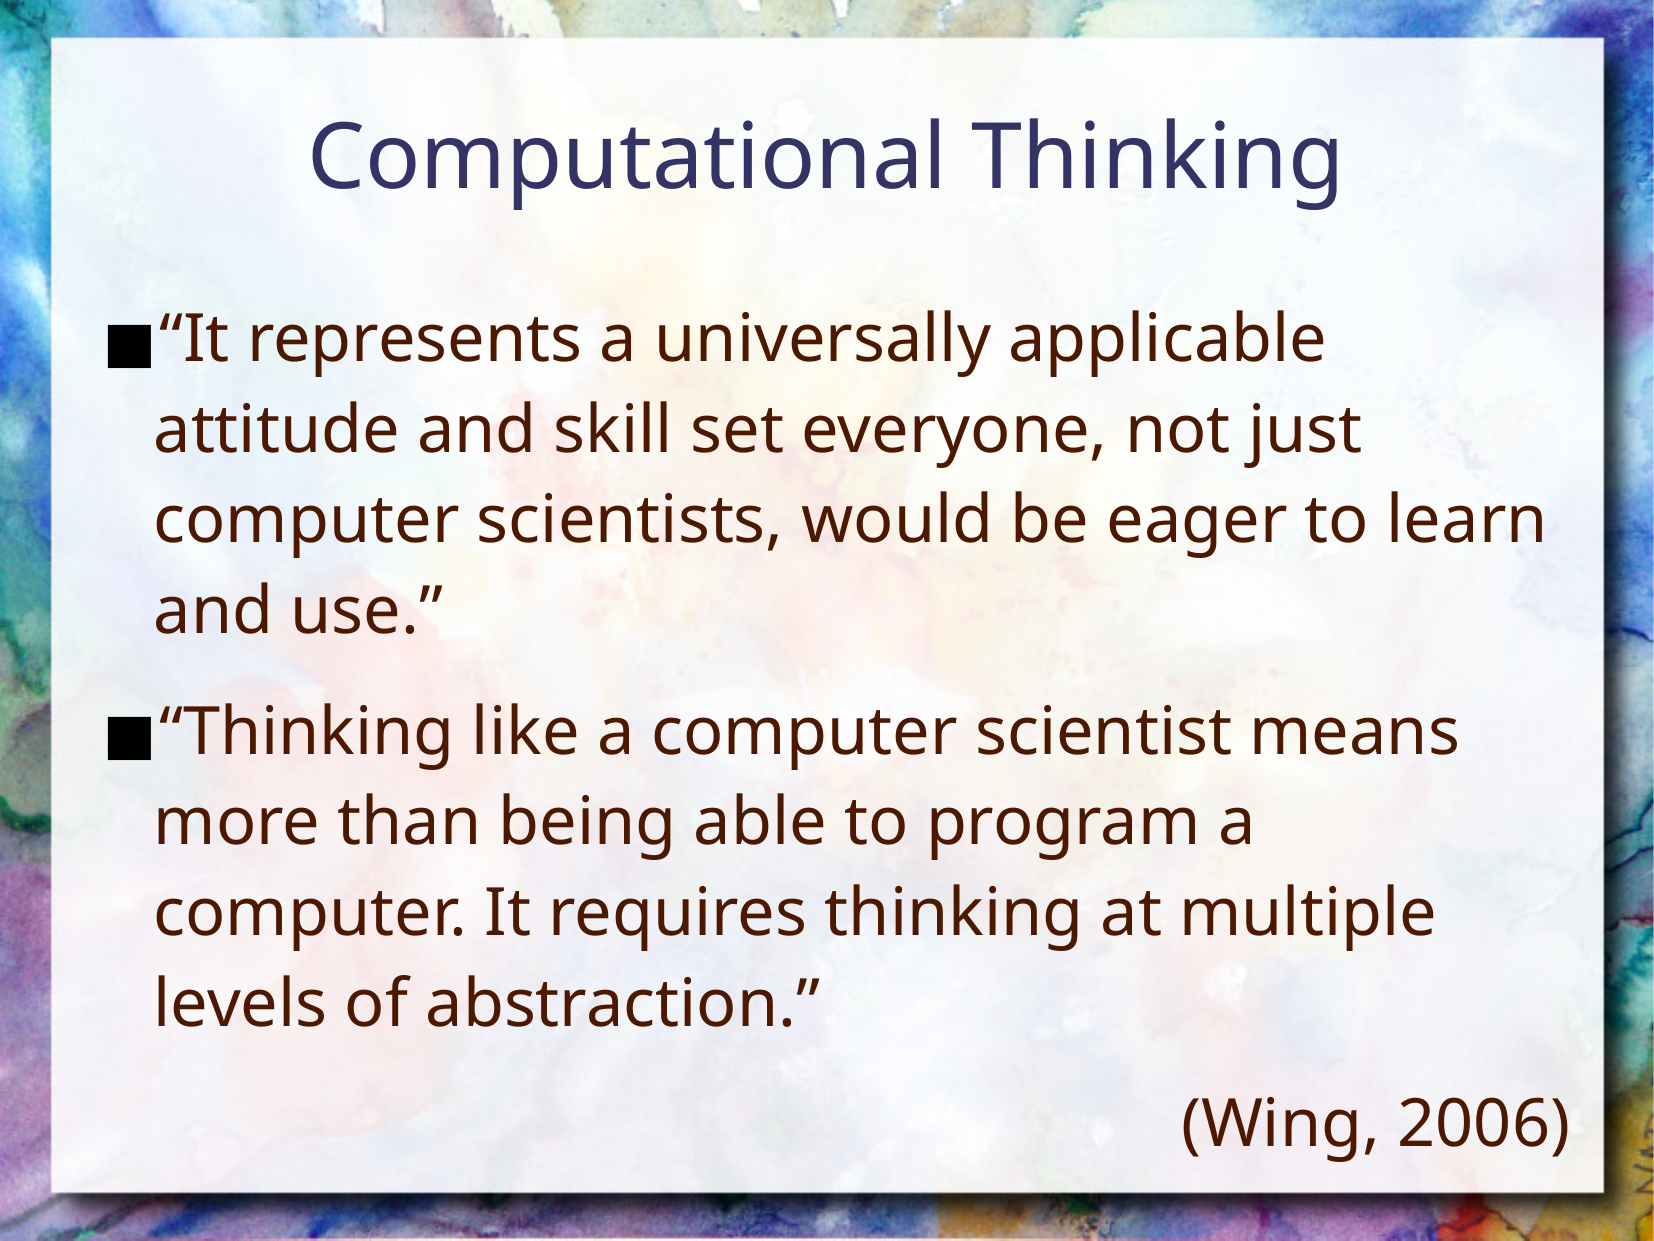

# Computational Thinking
“It represents a universally applicable attitude and skill set everyone, not just computer scientists, would be eager to learn and use.”
“Thinking like a computer scientist means more than being able to program a computer. It requires thinking at multiple levels of abstraction.”
(Wing, 2006)